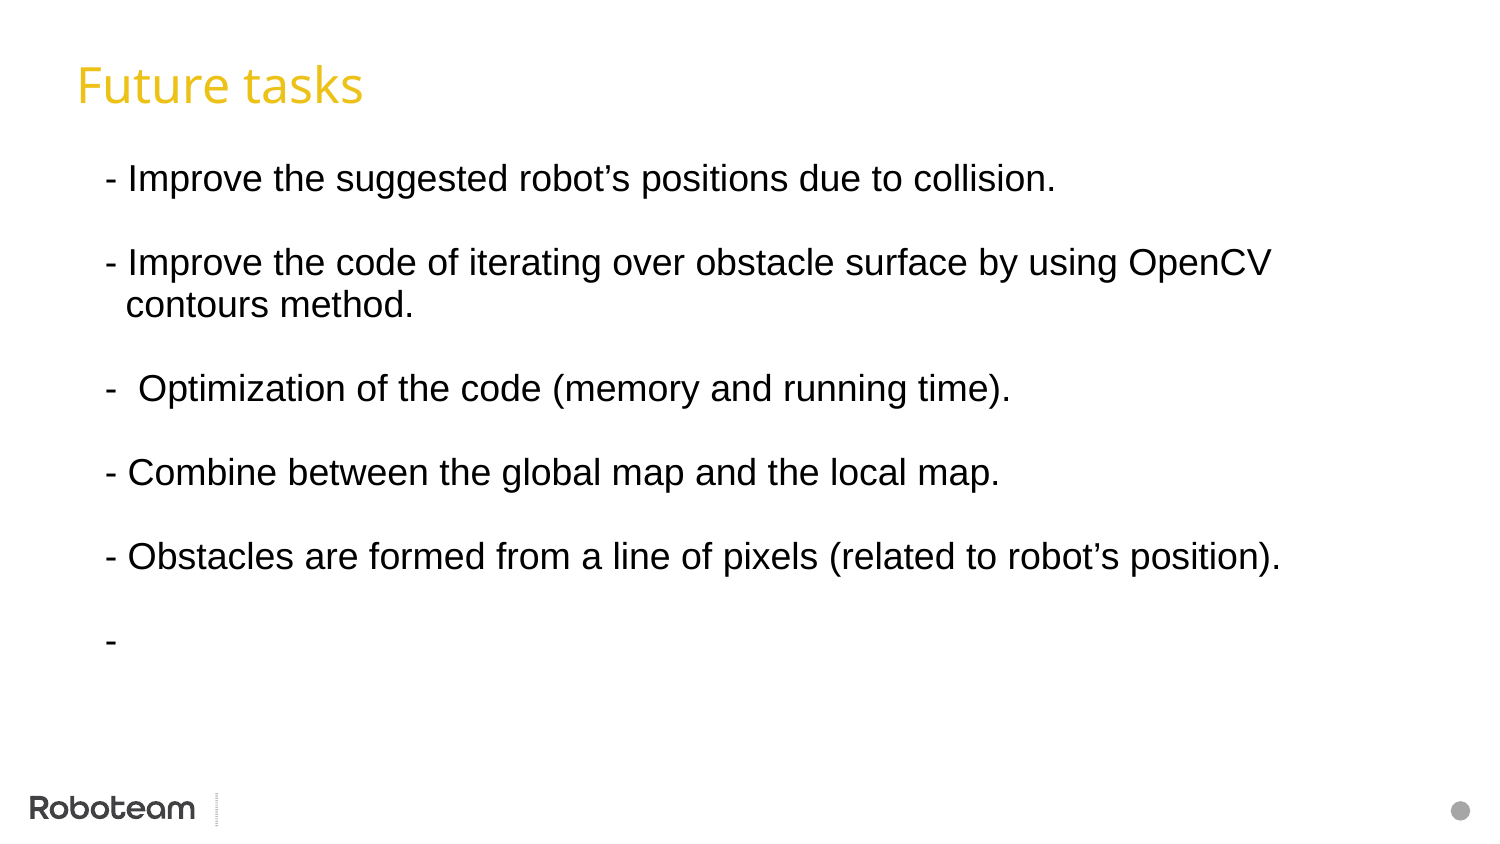

# Future tasks
- Improve the suggested robot’s positions due to collision.
- Improve the code of iterating over obstacle surface by using OpenCV
 contours method.
- Optimization of the code (memory and running time).
- Combine between the global map and the local map.
- Obstacles are formed from a line of pixels (related to robot’s position).
-